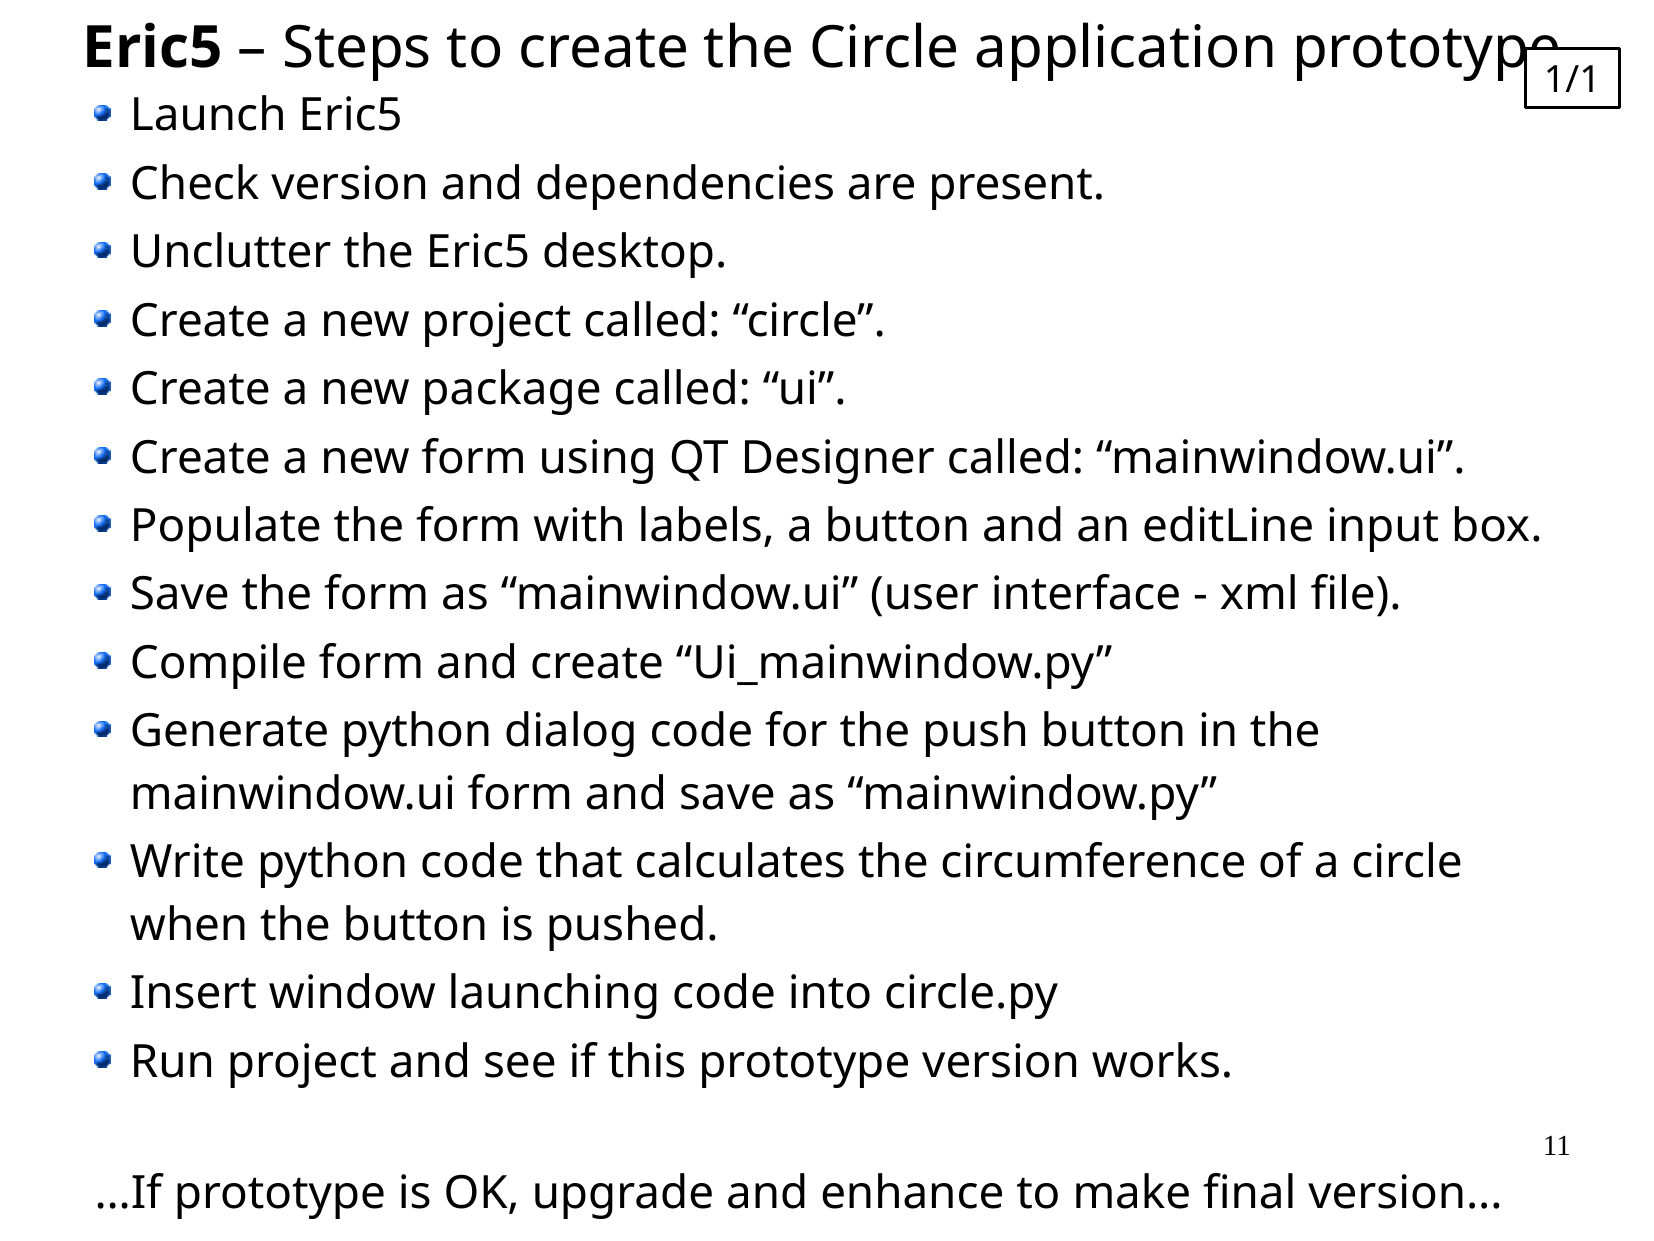

# Eric5 – Steps to create the Circle application prototype
1/1
Launch Eric5
Check version and dependencies are present.
Unclutter the Eric5 desktop.
Create a new project called: “circle”.
Create a new package called: “ui”.
Create a new form using QT Designer called: “mainwindow.ui”.
Populate the form with labels, a button and an editLine input box.
Save the form as “mainwindow.ui” (user interface - xml file).
Compile form and create “Ui_mainwindow.py”
Generate python dialog code for the push button in the mainwindow.ui form and save as “mainwindow.py”
Write python code that calculates the circumference of a circle when the button is pushed.
Insert window launching code into circle.py
Run project and see if this prototype version works.
…If prototype is OK, upgrade and enhance to make final version...
11